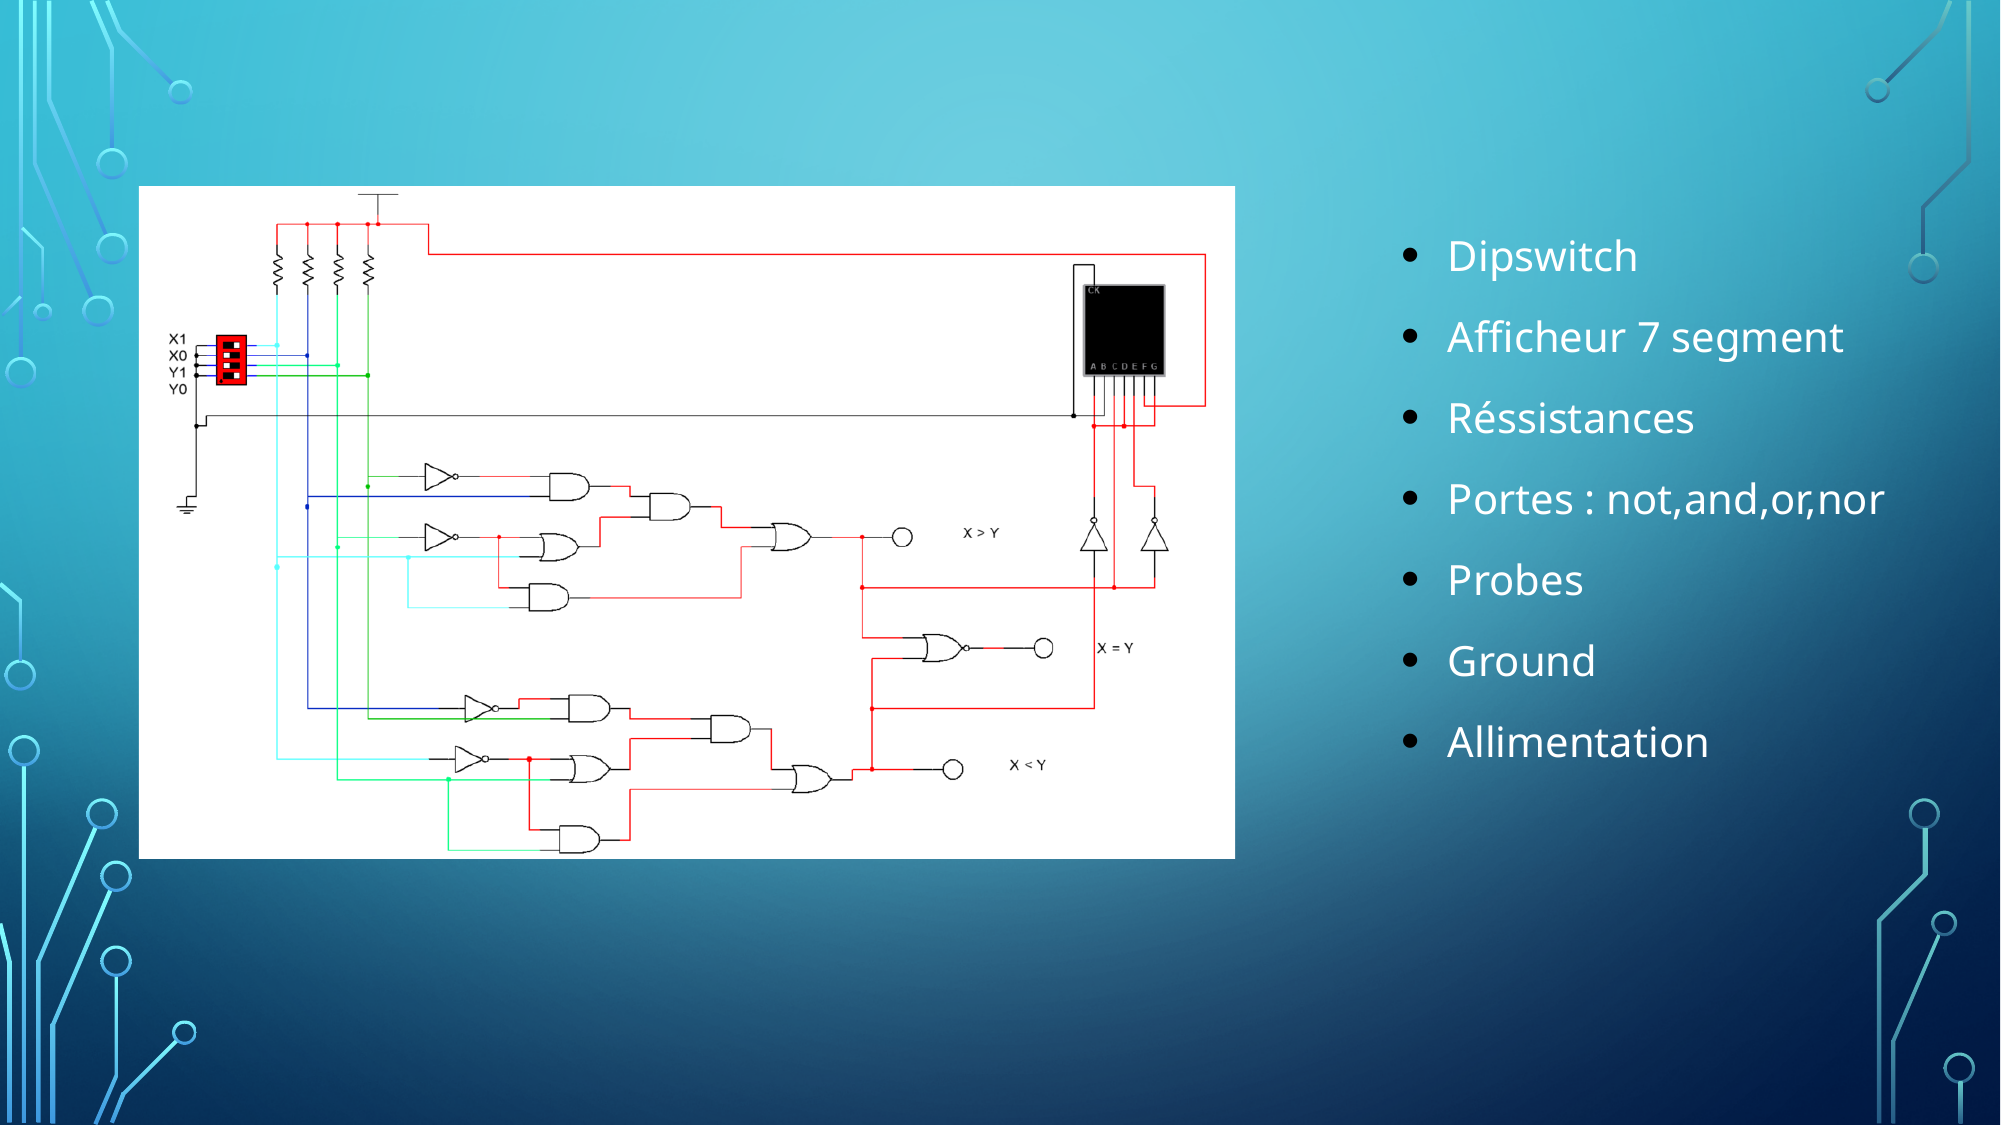

# Dipswitch
Afficheur 7 segment
Réssistances
Portes : not,and,or,nor
Probes
Ground
Allimentation